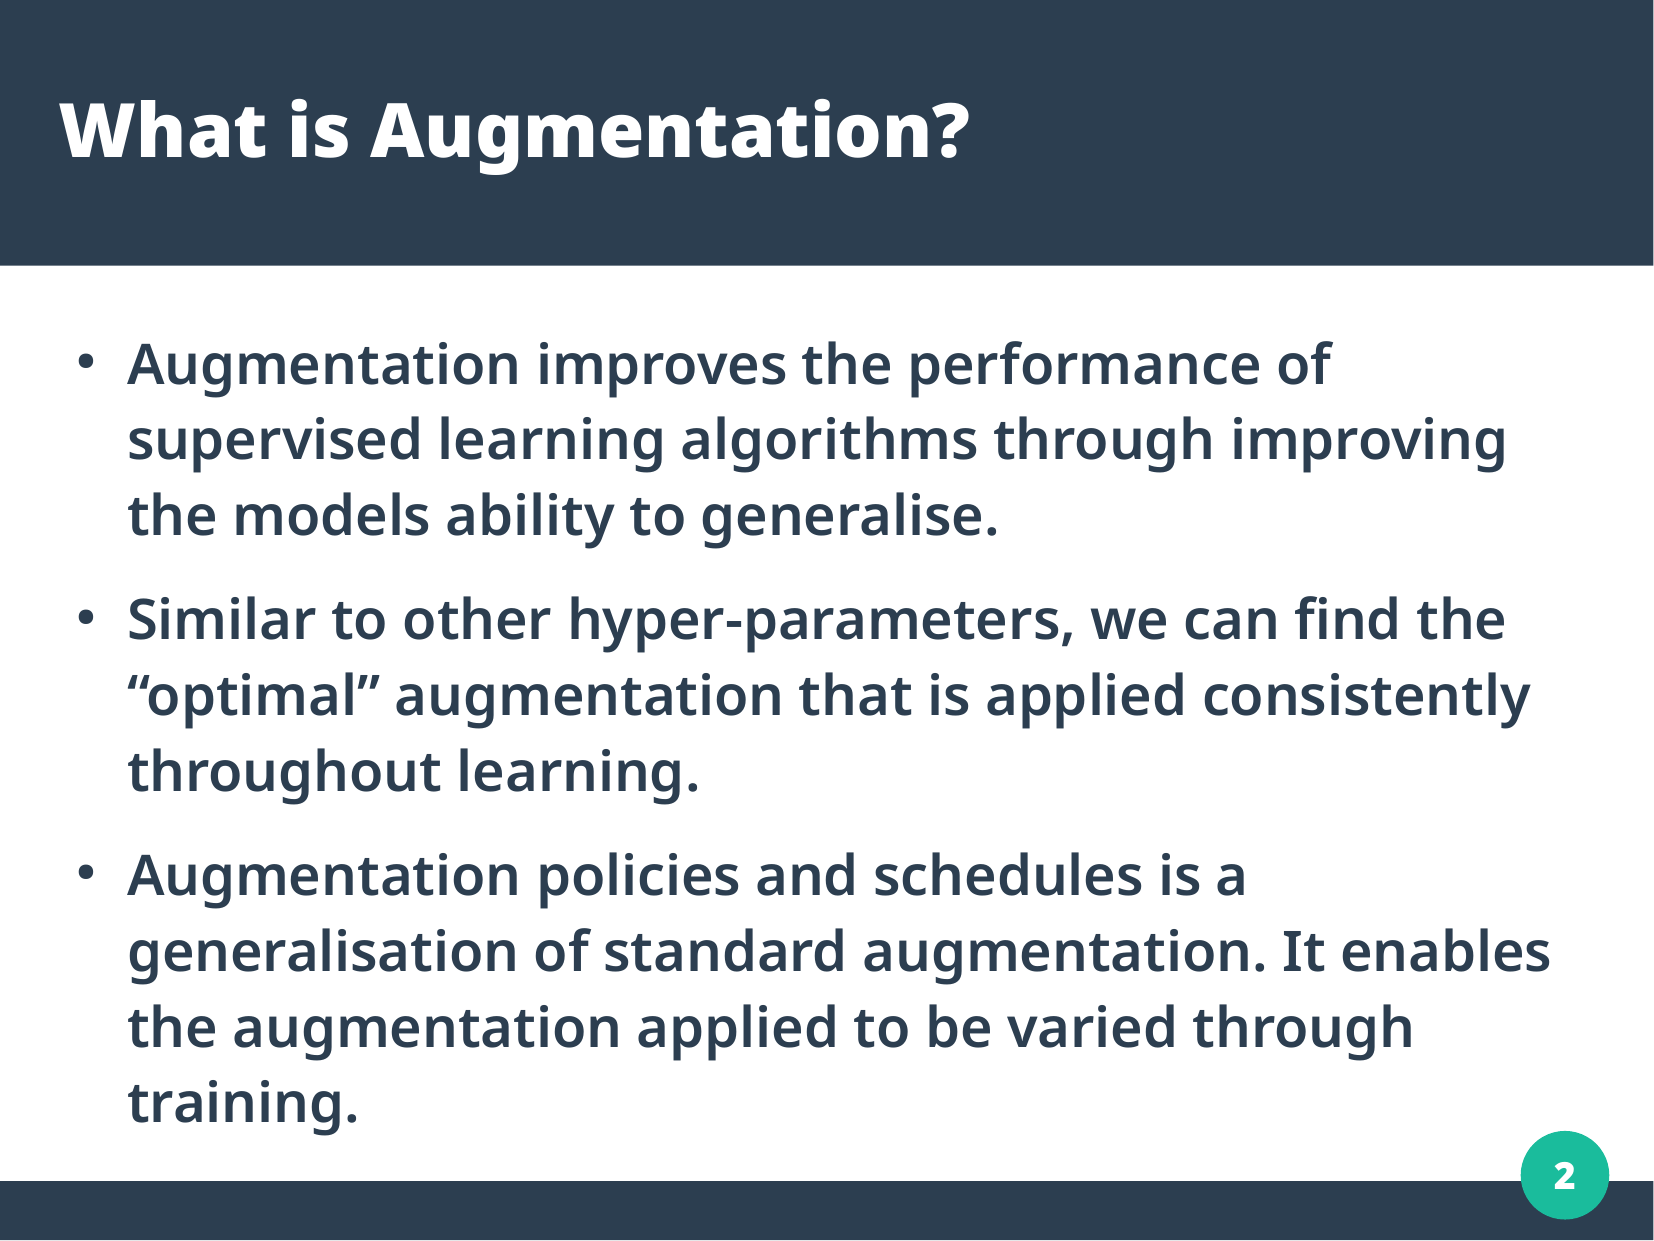

# What is Augmentation?
Augmentation improves the performance of supervised learning algorithms through improving the models ability to generalise.
Similar to other hyper-parameters, we can find the “optimal” augmentation that is applied consistently throughout learning.
Augmentation policies and schedules is a generalisation of standard augmentation. It enables the augmentation applied to be varied through training.
2